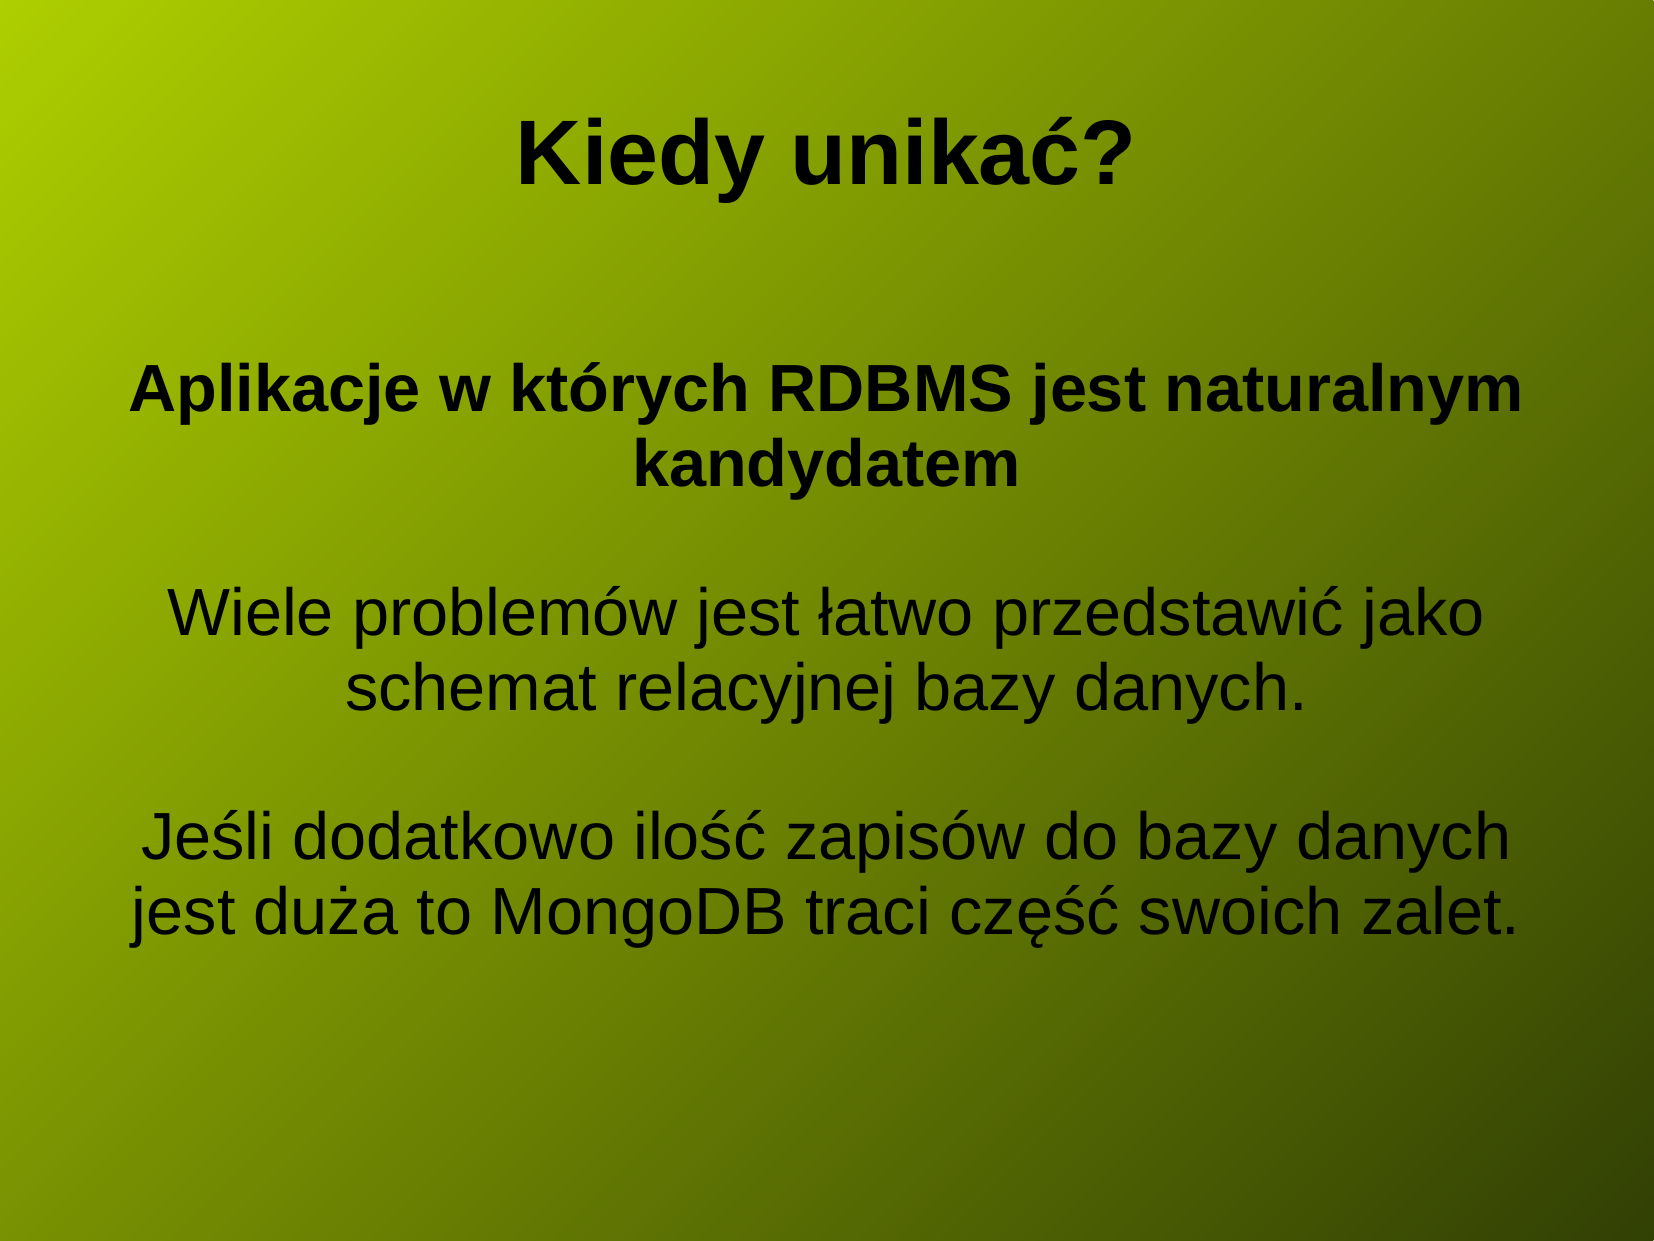

# Kiedy unikać?
Aplikacje w których RDBMS jest naturalnym kandydatem
Wiele problemów jest łatwo przedstawić jako schemat relacyjnej bazy danych.
Jeśli dodatkowo ilość zapisów do bazy danych jest duża to MongoDB traci część swoich zalet.